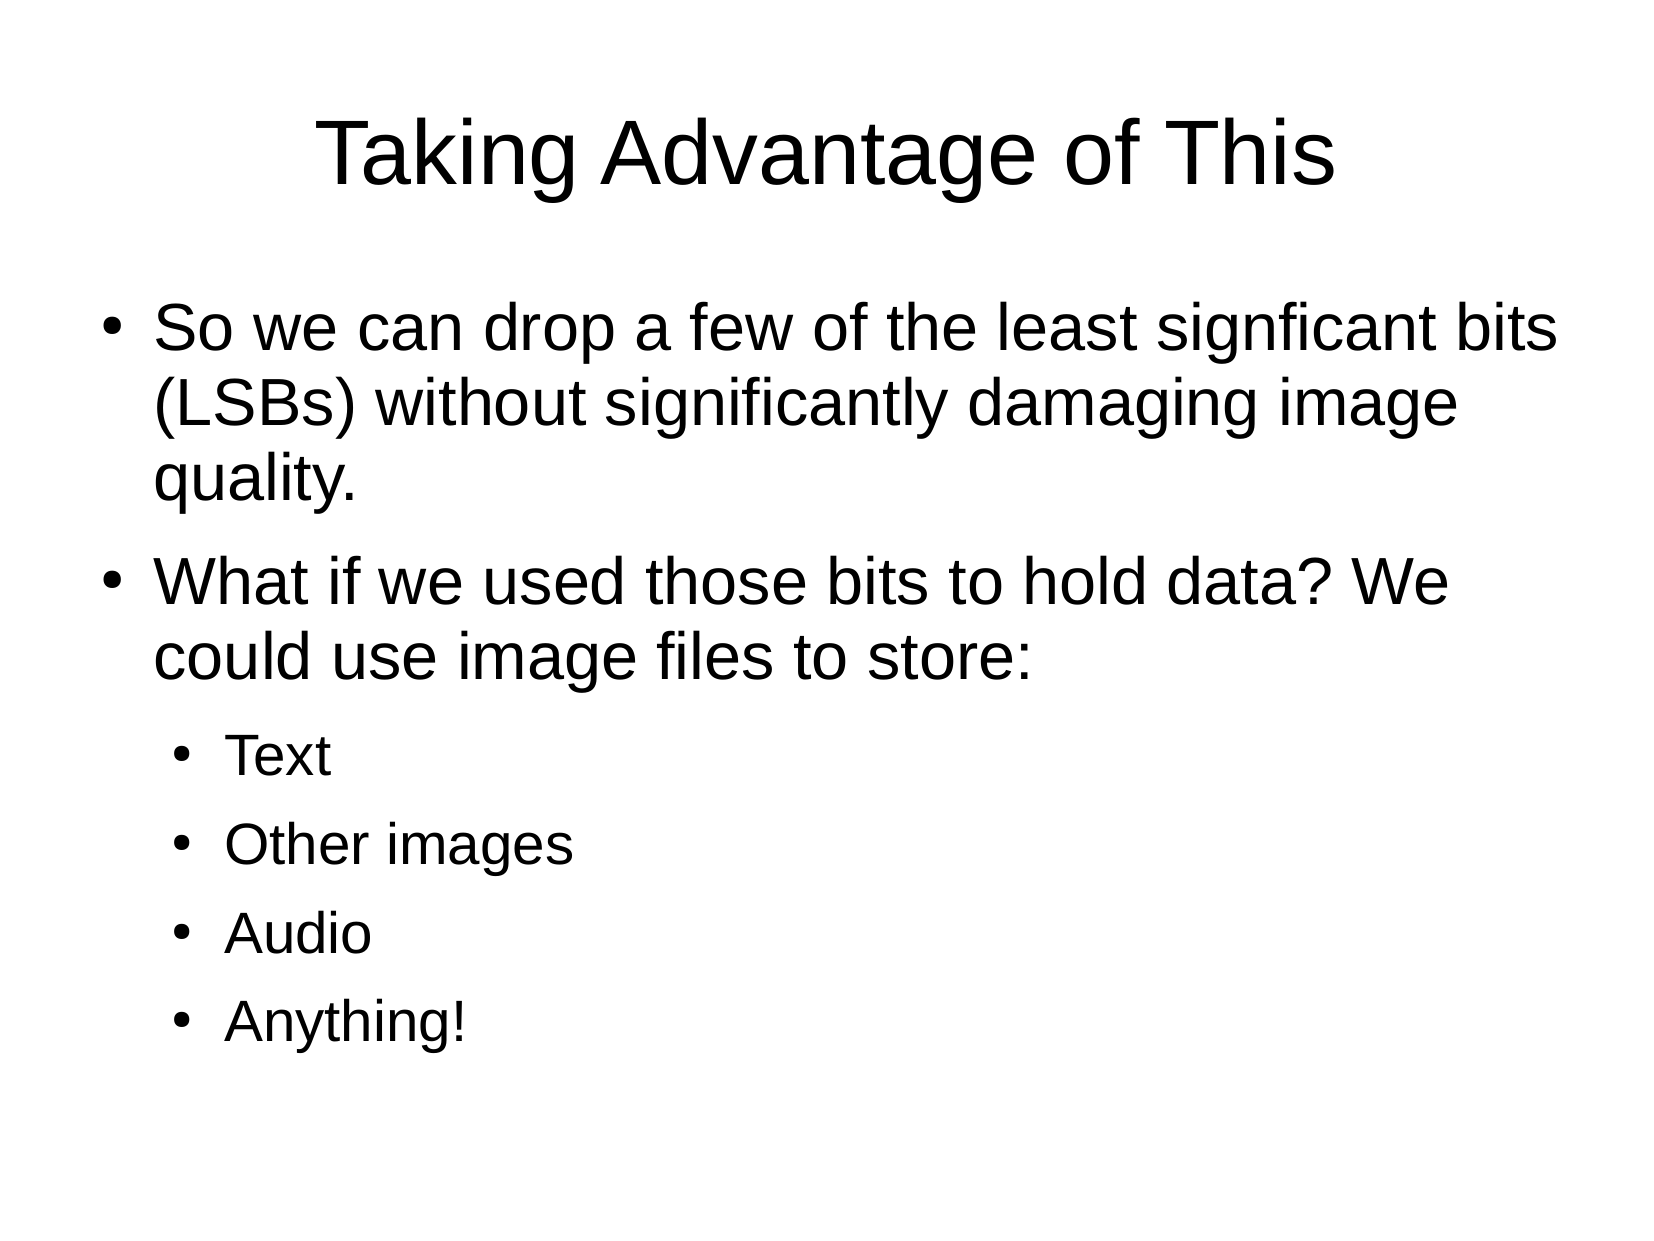

# Taking Advantage of This
So we can drop a few of the least signficant bits (LSBs) without significantly damaging image quality.
What if we used those bits to hold data? We could use image files to store:
Text
Other images
Audio
Anything!